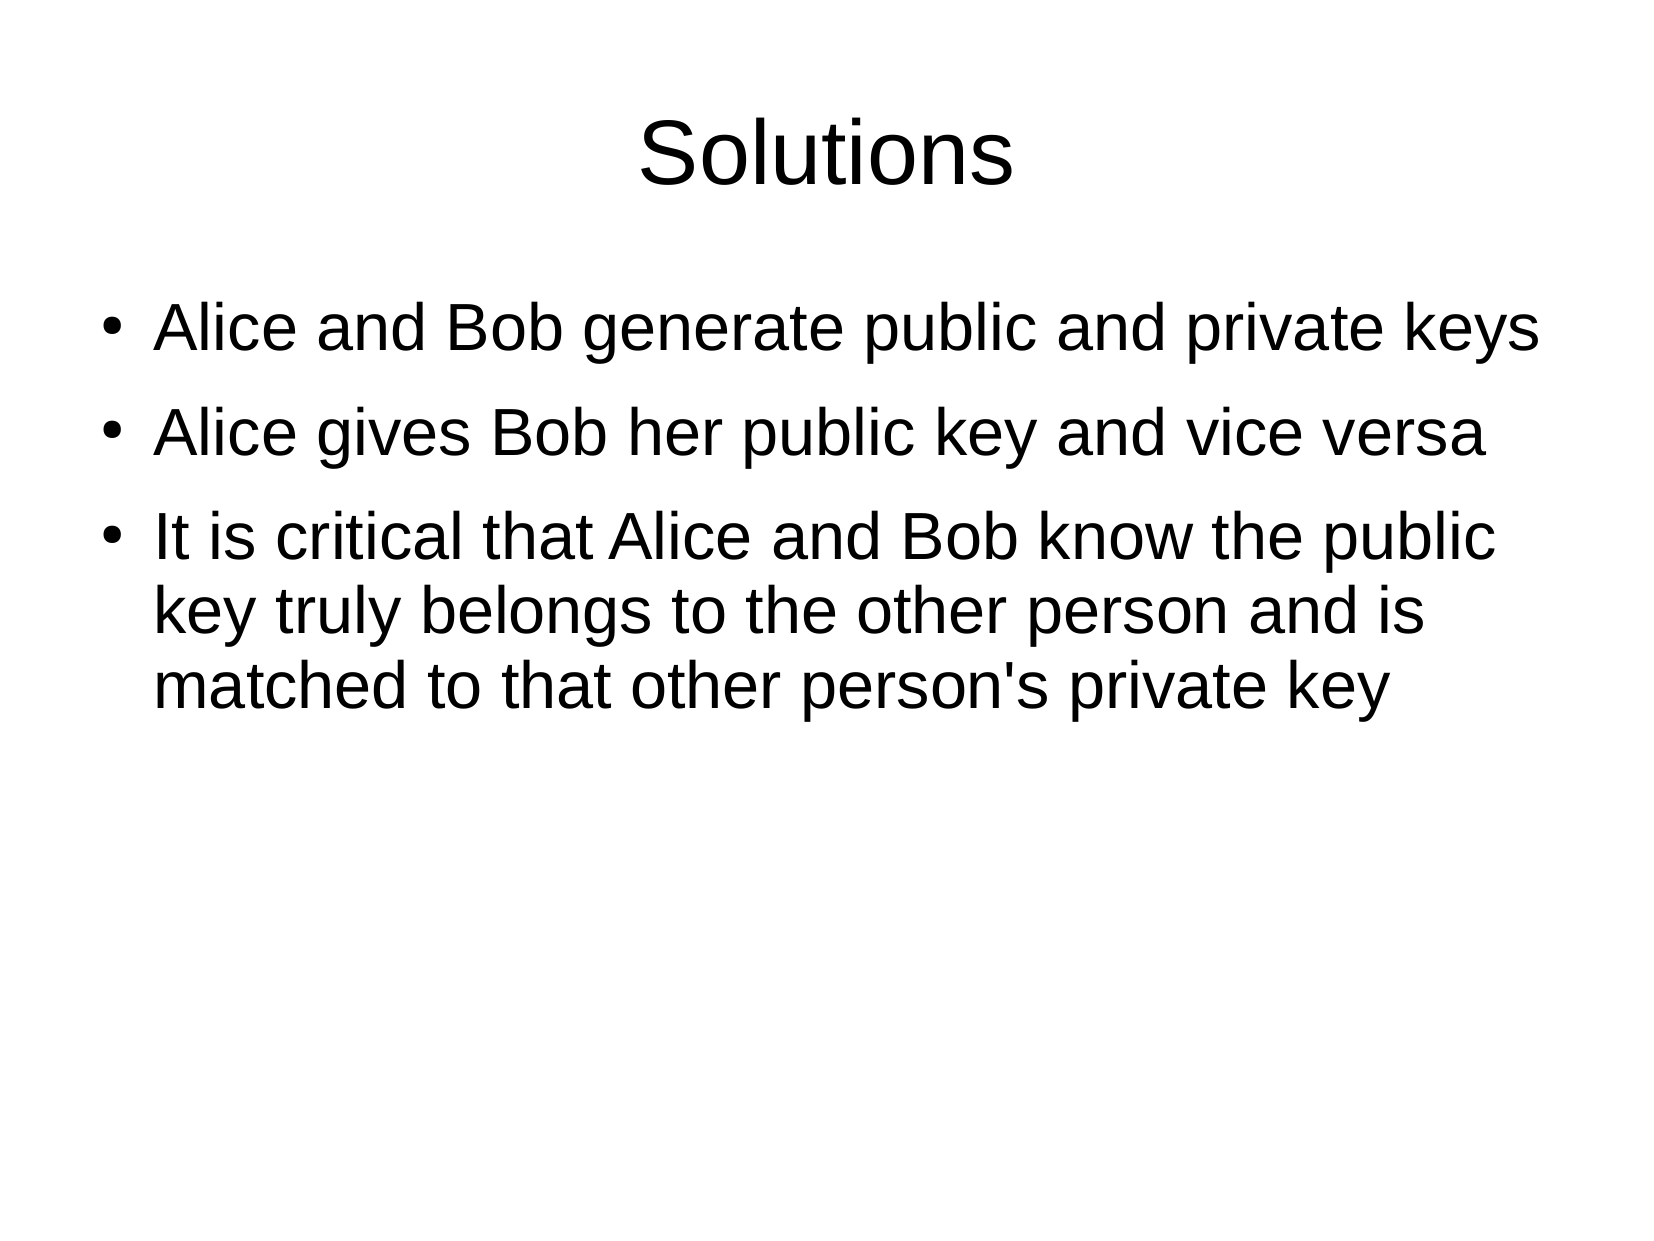

# Solutions
Alice and Bob generate public and private keys
Alice gives Bob her public key and vice versa
It is critical that Alice and Bob know the public key truly belongs to the other person and is matched to that other person's private key